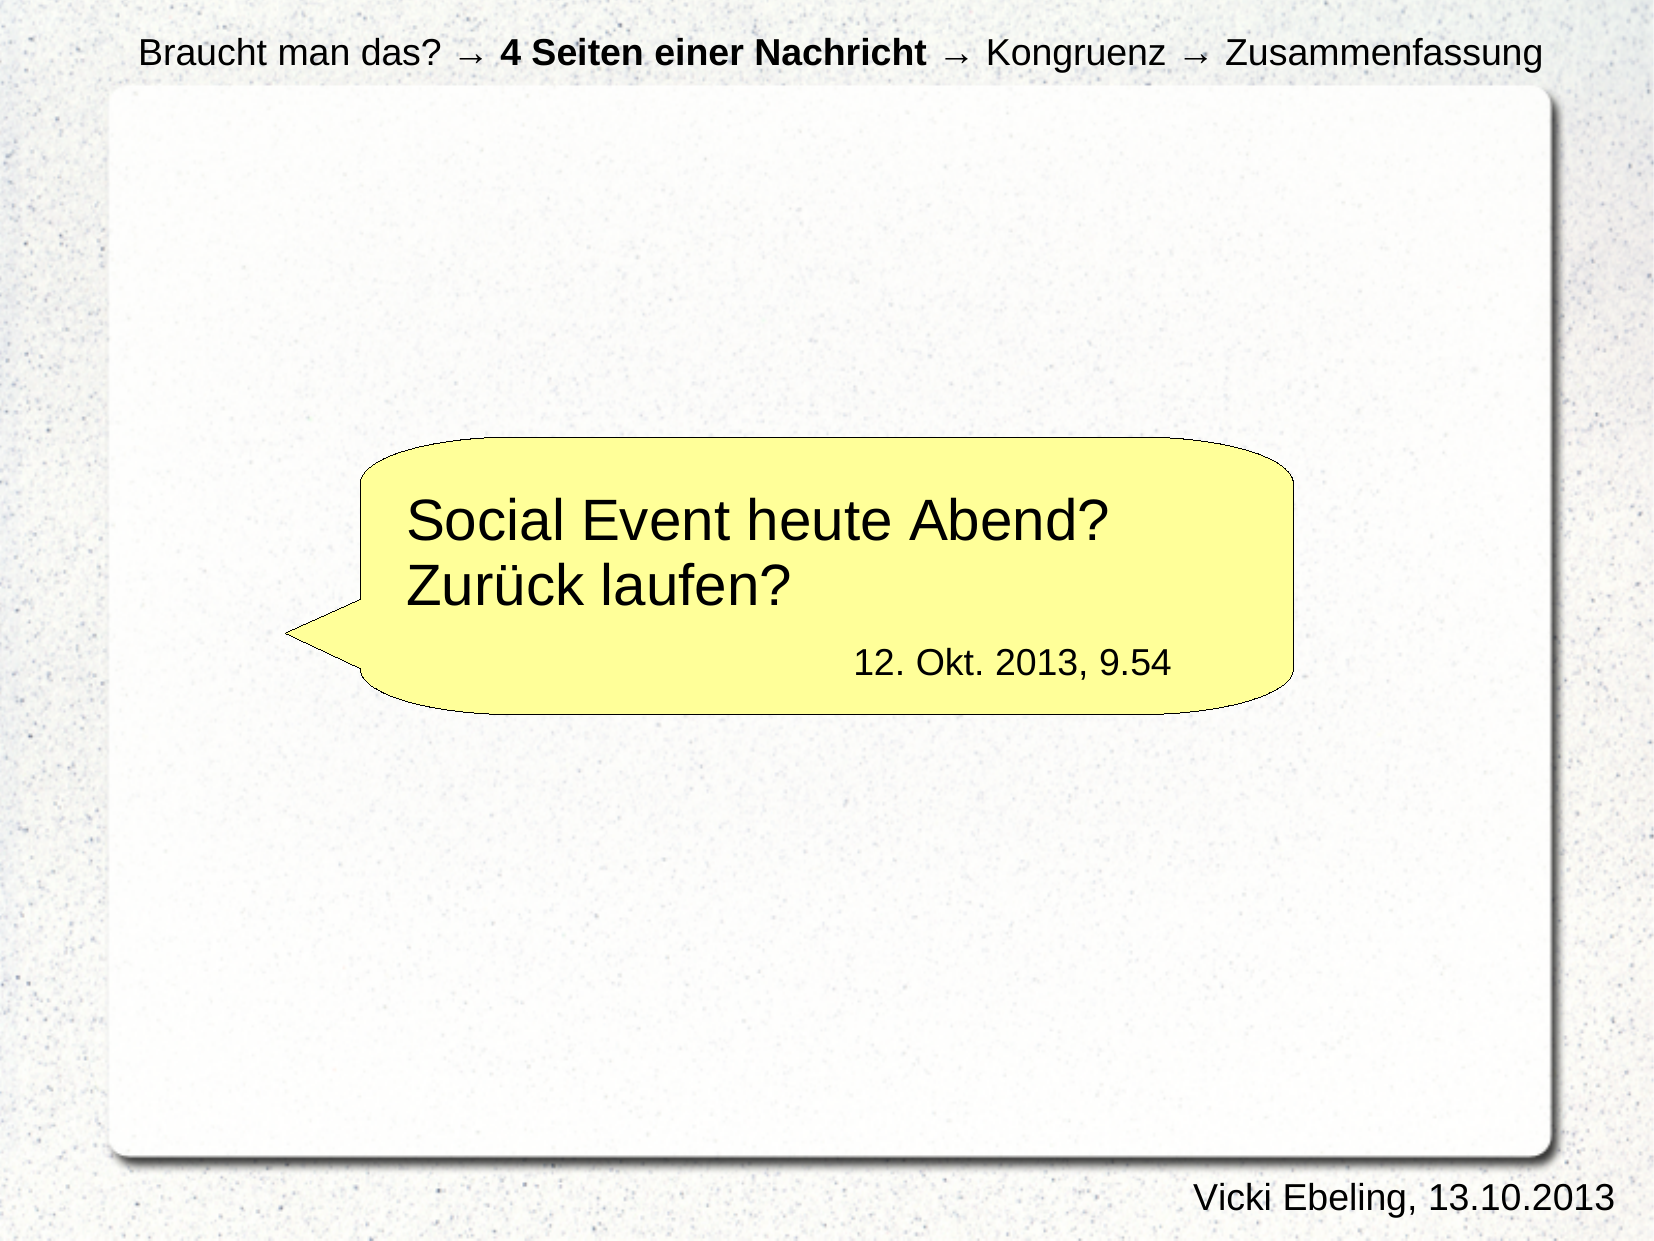

Braucht man das? → 4 Seiten einer Nachricht → Kongruenz → Zusammenfassung
Social Event heute Abend?
Zurück laufen?
12. Okt. 2013, 9.54
Vicki Ebeling, 13.10.2013